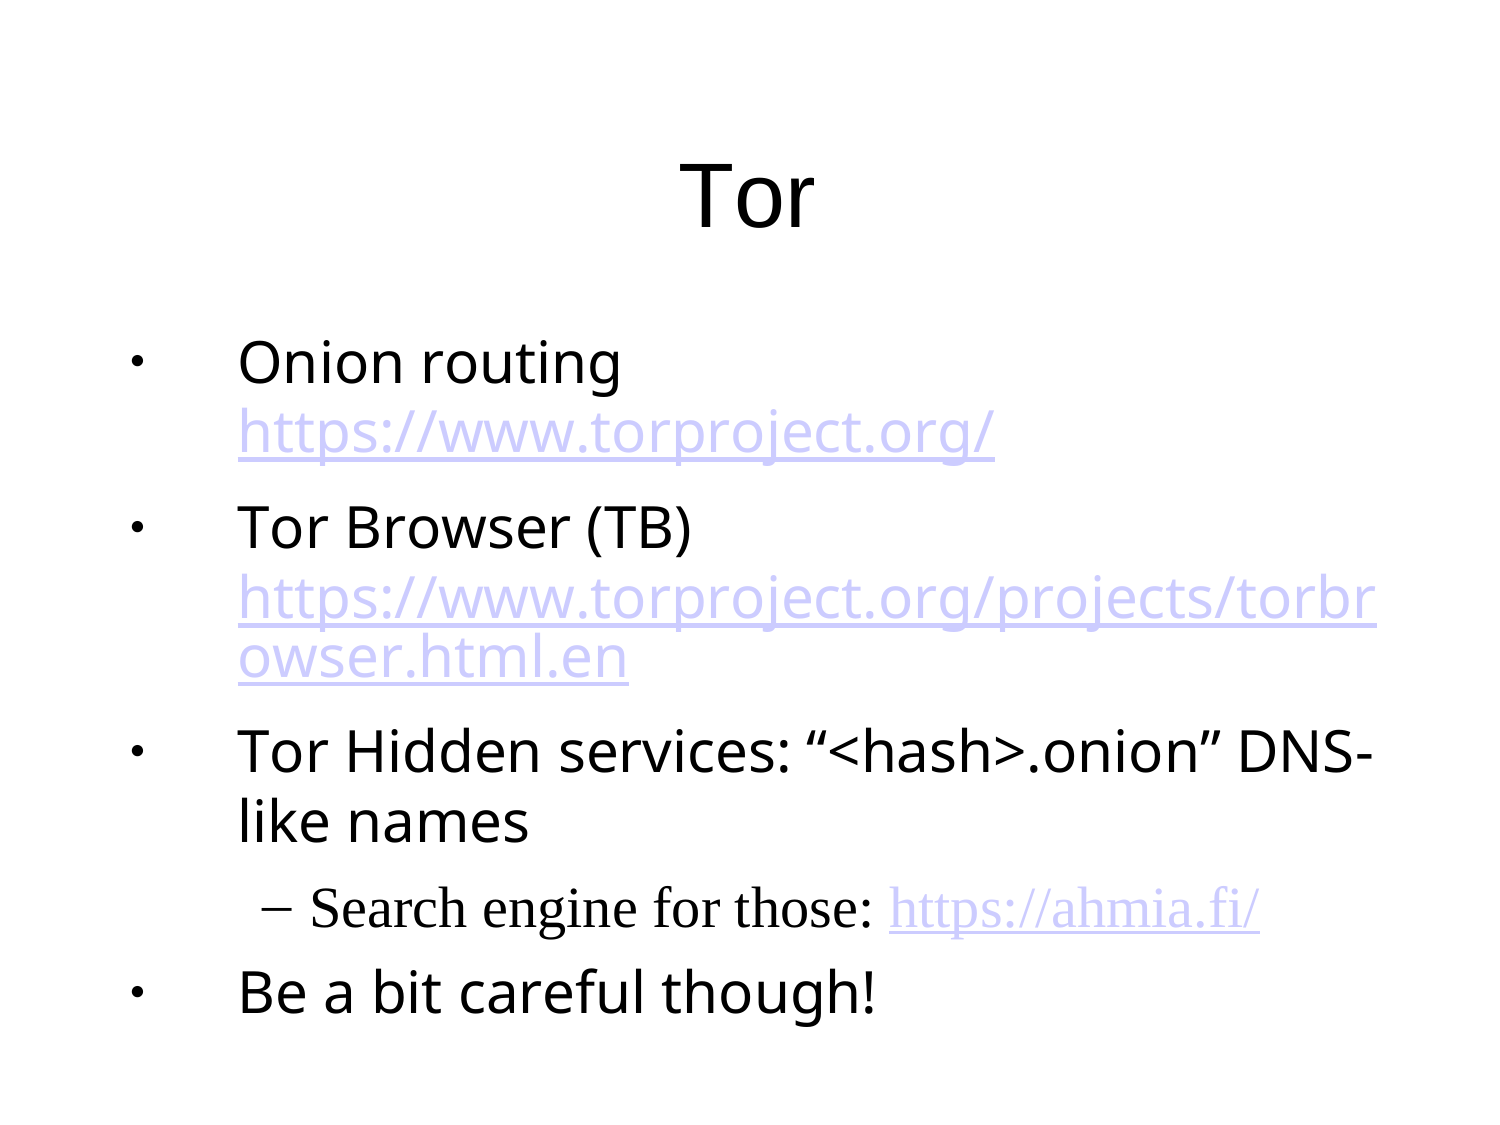

# Tor
Onion routing https://www.torproject.org/
Tor Browser (TB) https://www.torproject.org/projects/torbrowser.html.en
Tor Hidden services: “<hash>.onion” DNS-like names
Search engine for those: https://ahmia.fi/
Be a bit careful though!